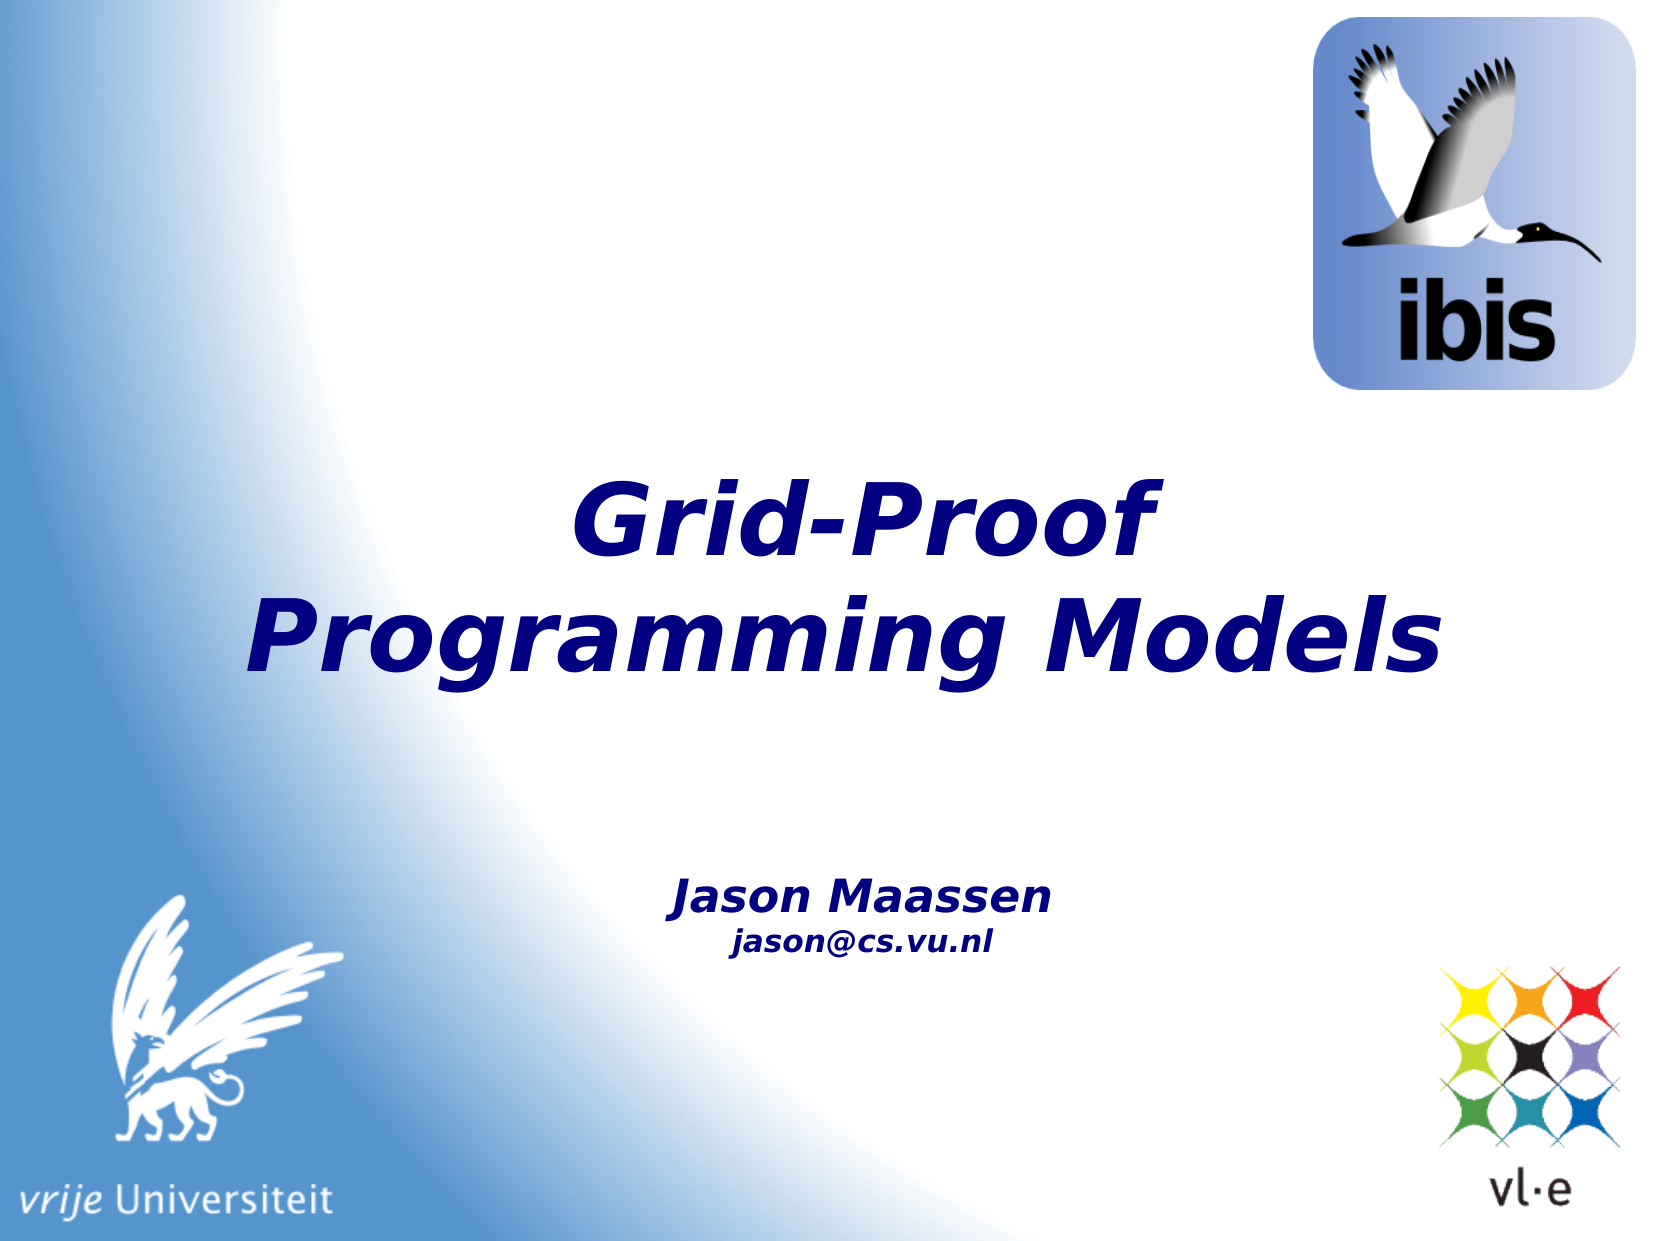

# Grid-Proof Programming Models Jason Maassen jason@cs.vu.nl